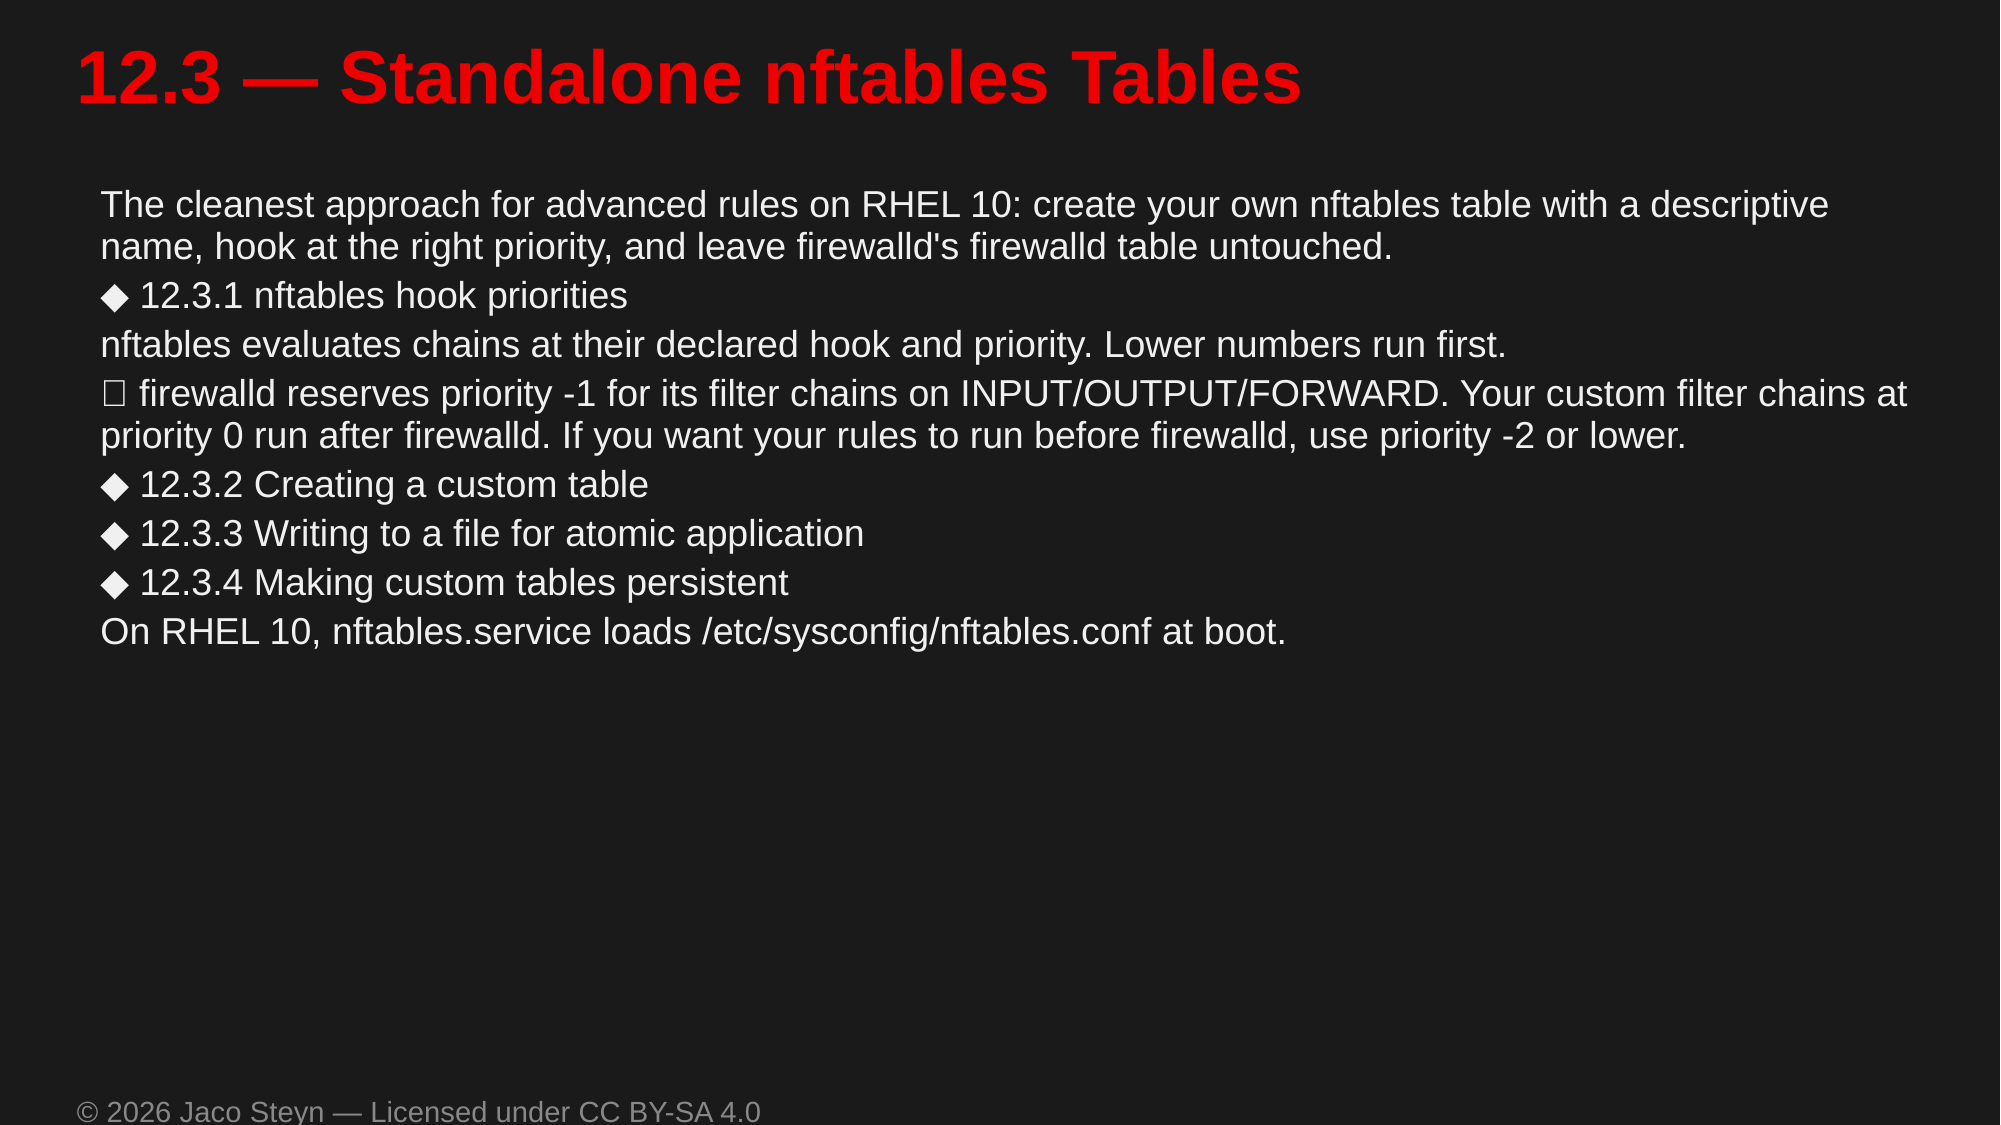

12.3 — Standalone nftables Tables
The cleanest approach for advanced rules on RHEL 10: create your own nftables table with a descriptive name, hook at the right priority, and leave firewalld's firewalld table untouched.
◆ 12.3.1 nftables hook priorities
nftables evaluates chains at their declared hook and priority. Lower numbers run first.
💡 firewalld reserves priority -1 for its filter chains on INPUT/OUTPUT/FORWARD. Your custom filter chains at priority 0 run after firewalld. If you want your rules to run before firewalld, use priority -2 or lower.
◆ 12.3.2 Creating a custom table
◆ 12.3.3 Writing to a file for atomic application
◆ 12.3.4 Making custom tables persistent
On RHEL 10, nftables.service loads /etc/sysconfig/nftables.conf at boot.
© 2026 Jaco Steyn — Licensed under CC BY-SA 4.0